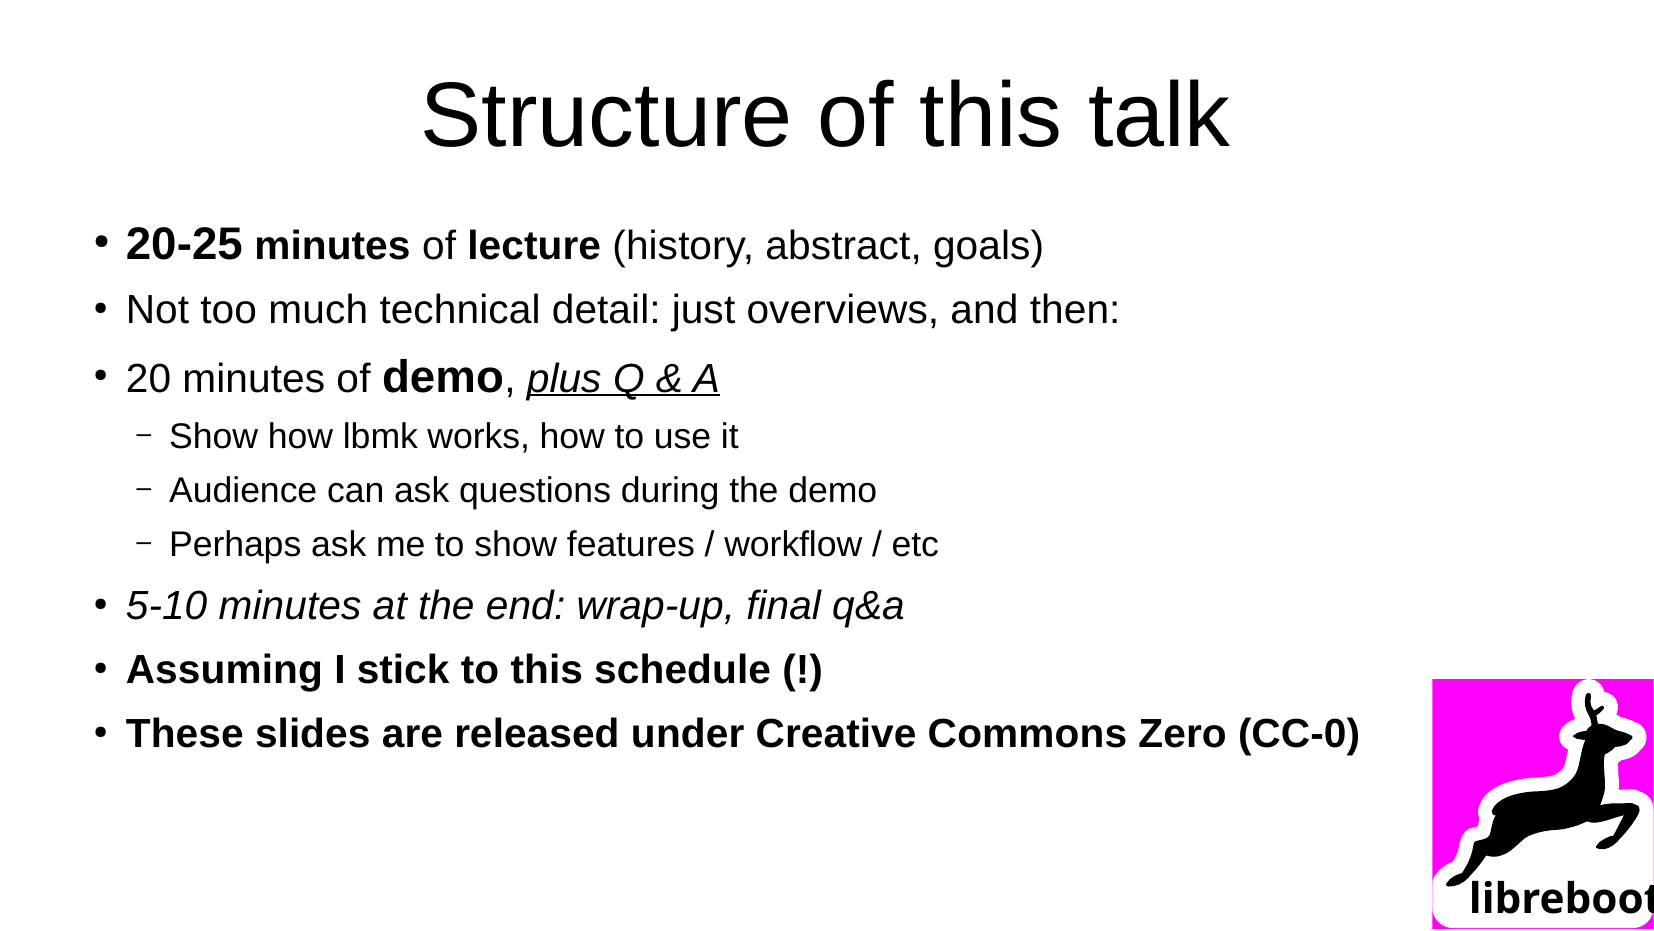

# Structure of this talk
20-25 minutes of lecture (history, abstract, goals)
Not too much technical detail: just overviews, and then:
20 minutes of demo, plus Q & A
Show how lbmk works, how to use it
Audience can ask questions during the demo
Perhaps ask me to show features / workflow / etc
5-10 minutes at the end: wrap-up, final q&a
Assuming I stick to this schedule (!)
These slides are released under Creative Commons Zero (CC-0)